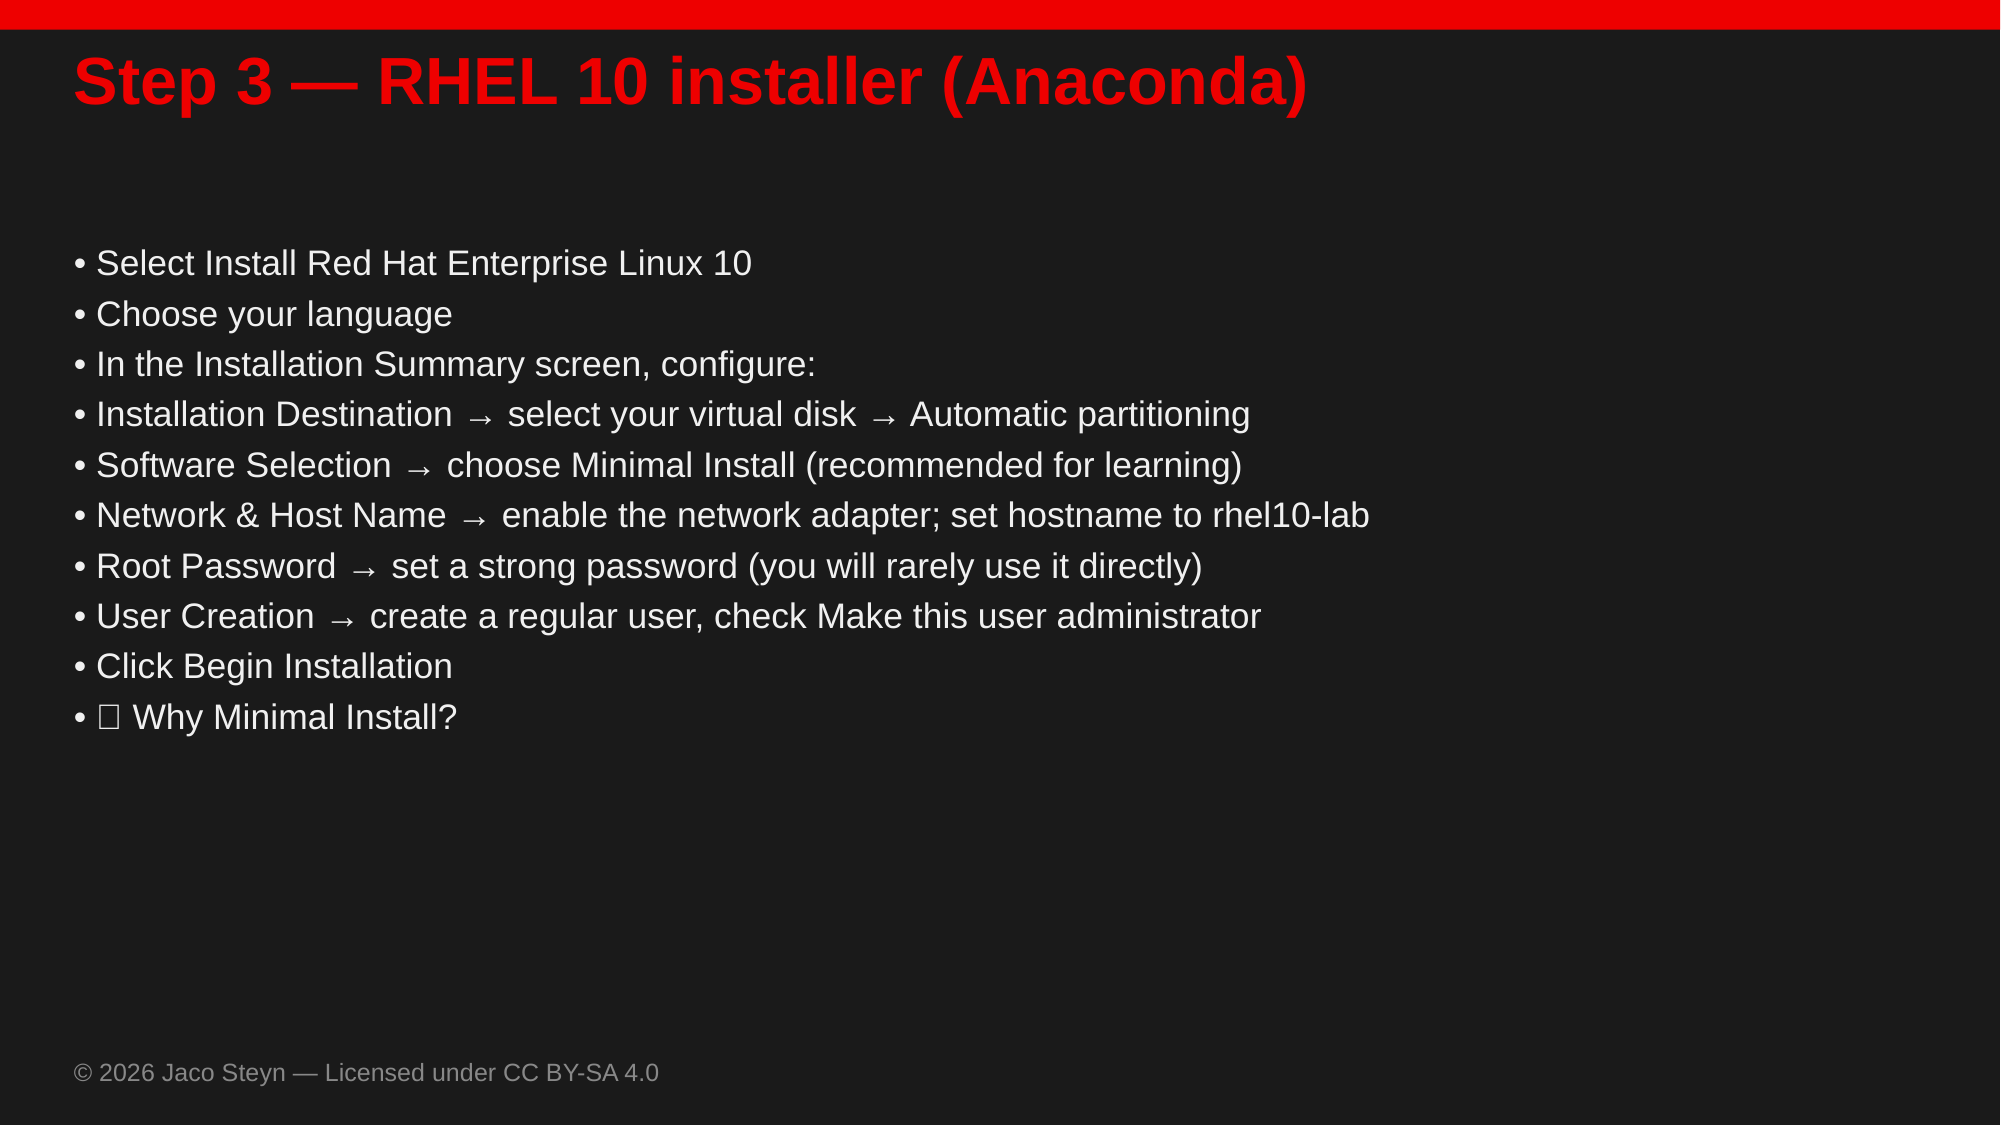

Step 3 — RHEL 10 installer (Anaconda)
• Select Install Red Hat Enterprise Linux 10
• Choose your language
• In the Installation Summary screen, configure:
• Installation Destination → select your virtual disk → Automatic partitioning
• Software Selection → choose Minimal Install (recommended for learning)
• Network & Host Name → enable the network adapter; set hostname to rhel10-lab
• Root Password → set a strong password (you will rarely use it directly)
• User Creation → create a regular user, check Make this user administrator
• Click Begin Installation
• 📝 Why Minimal Install?
© 2026 Jaco Steyn — Licensed under CC BY-SA 4.0